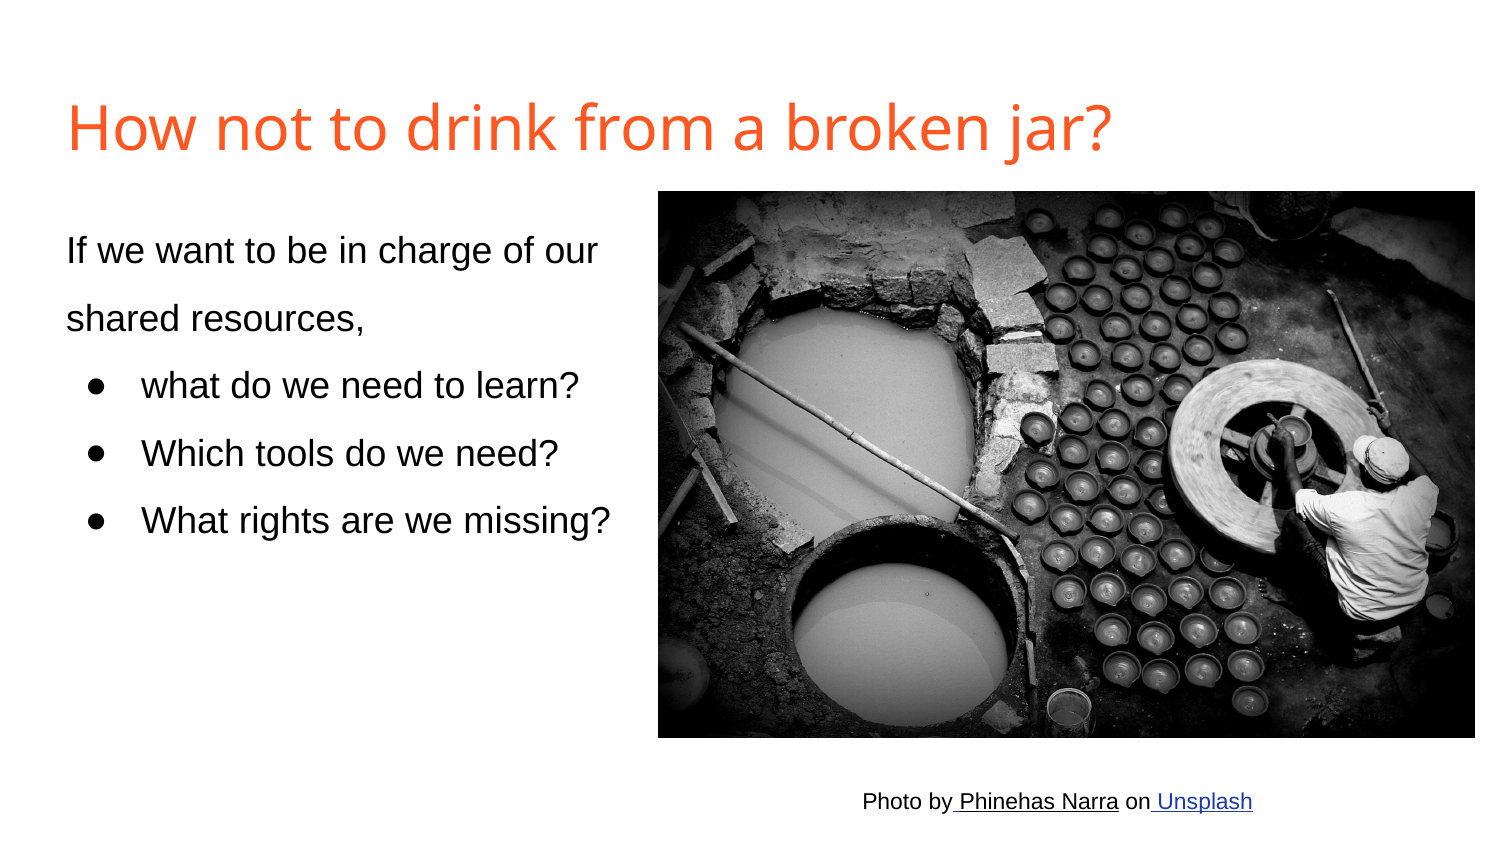

# How not to drink from a broken jar?
If we want to be in charge of our shared resources,
what do we need to learn?
Which tools do we need?
What rights are we missing?
Photo by Phinehas Narra on Unsplash